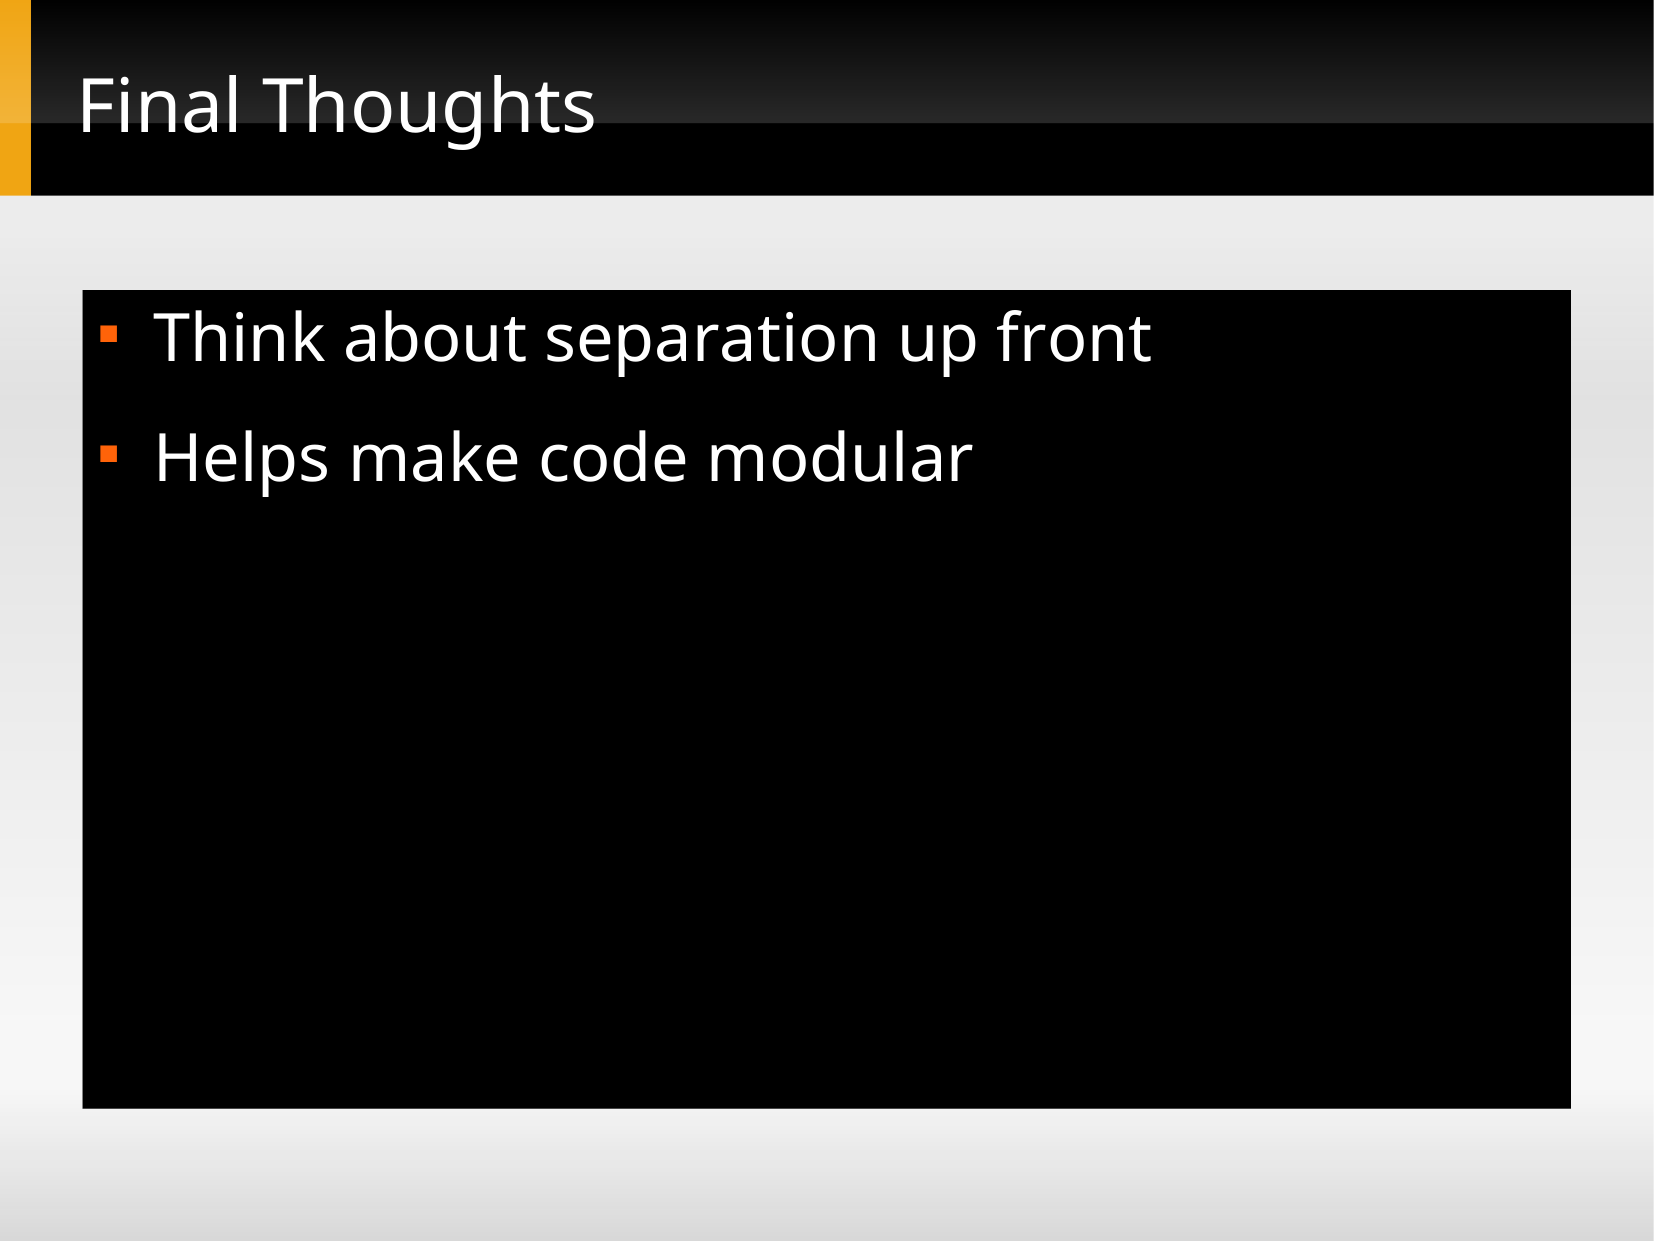

# Final Thoughts
Think about separation up front
Helps make code modular